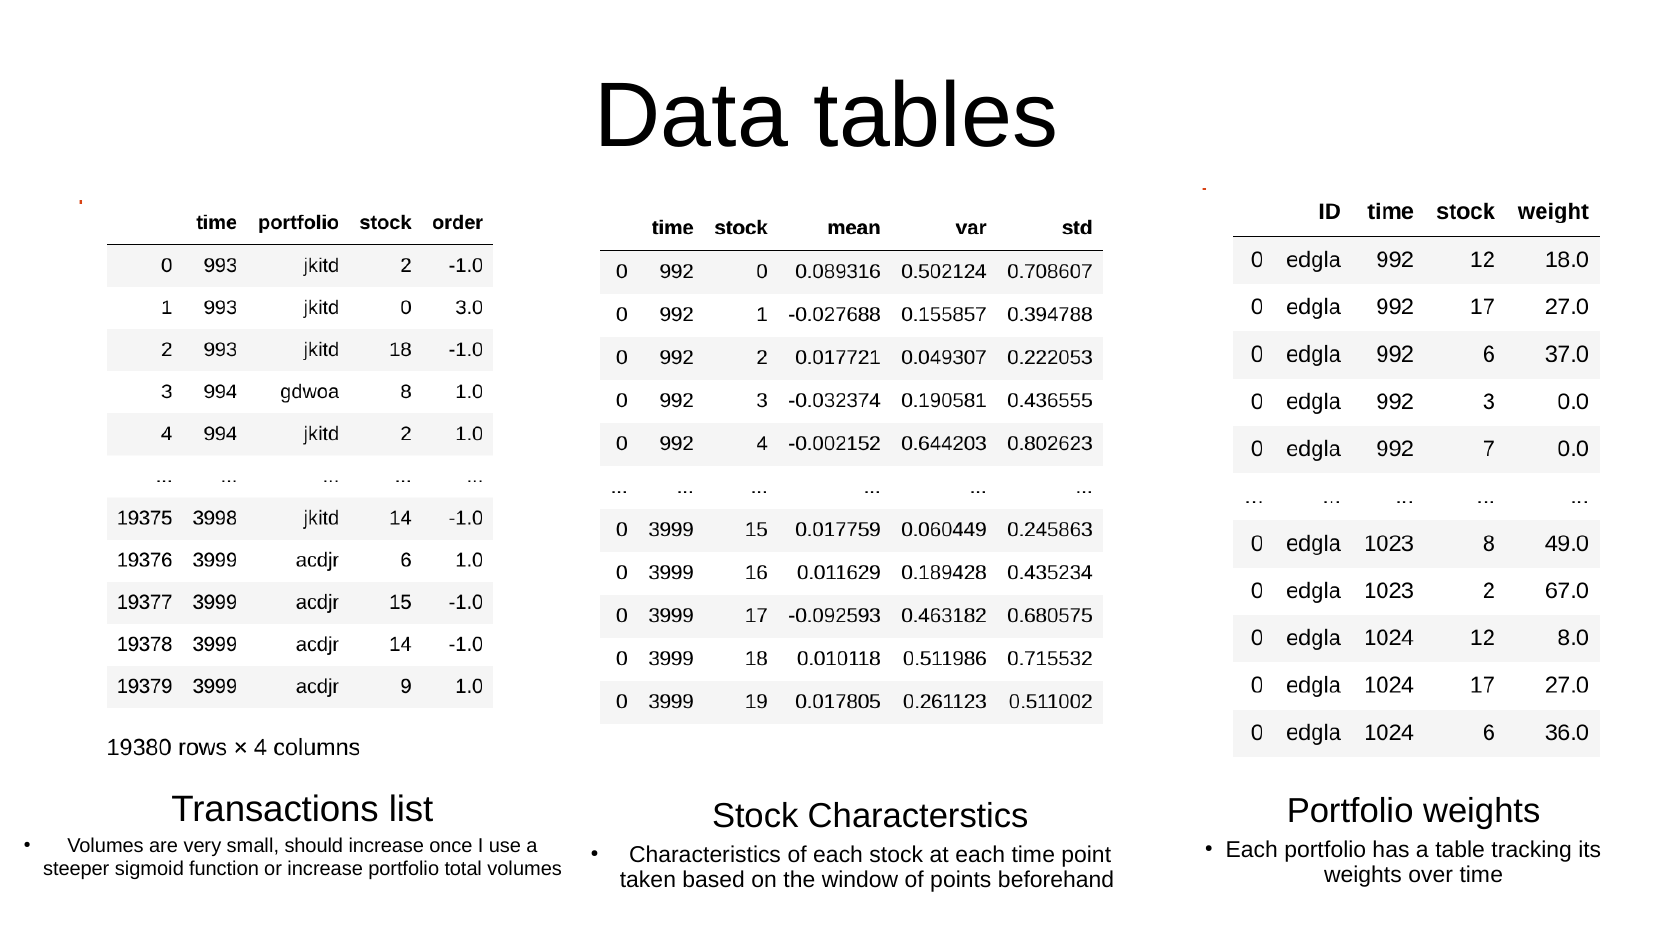

# Data tables
Transactions list
Volumes are very small, should increase once I use a steeper sigmoid function or increase portfolio total volumes
Portfolio weights
Each portfolio has a table tracking its weights over time
Stock Characterstics
Characteristics of each stock at each time point taken based on the window of points beforehand